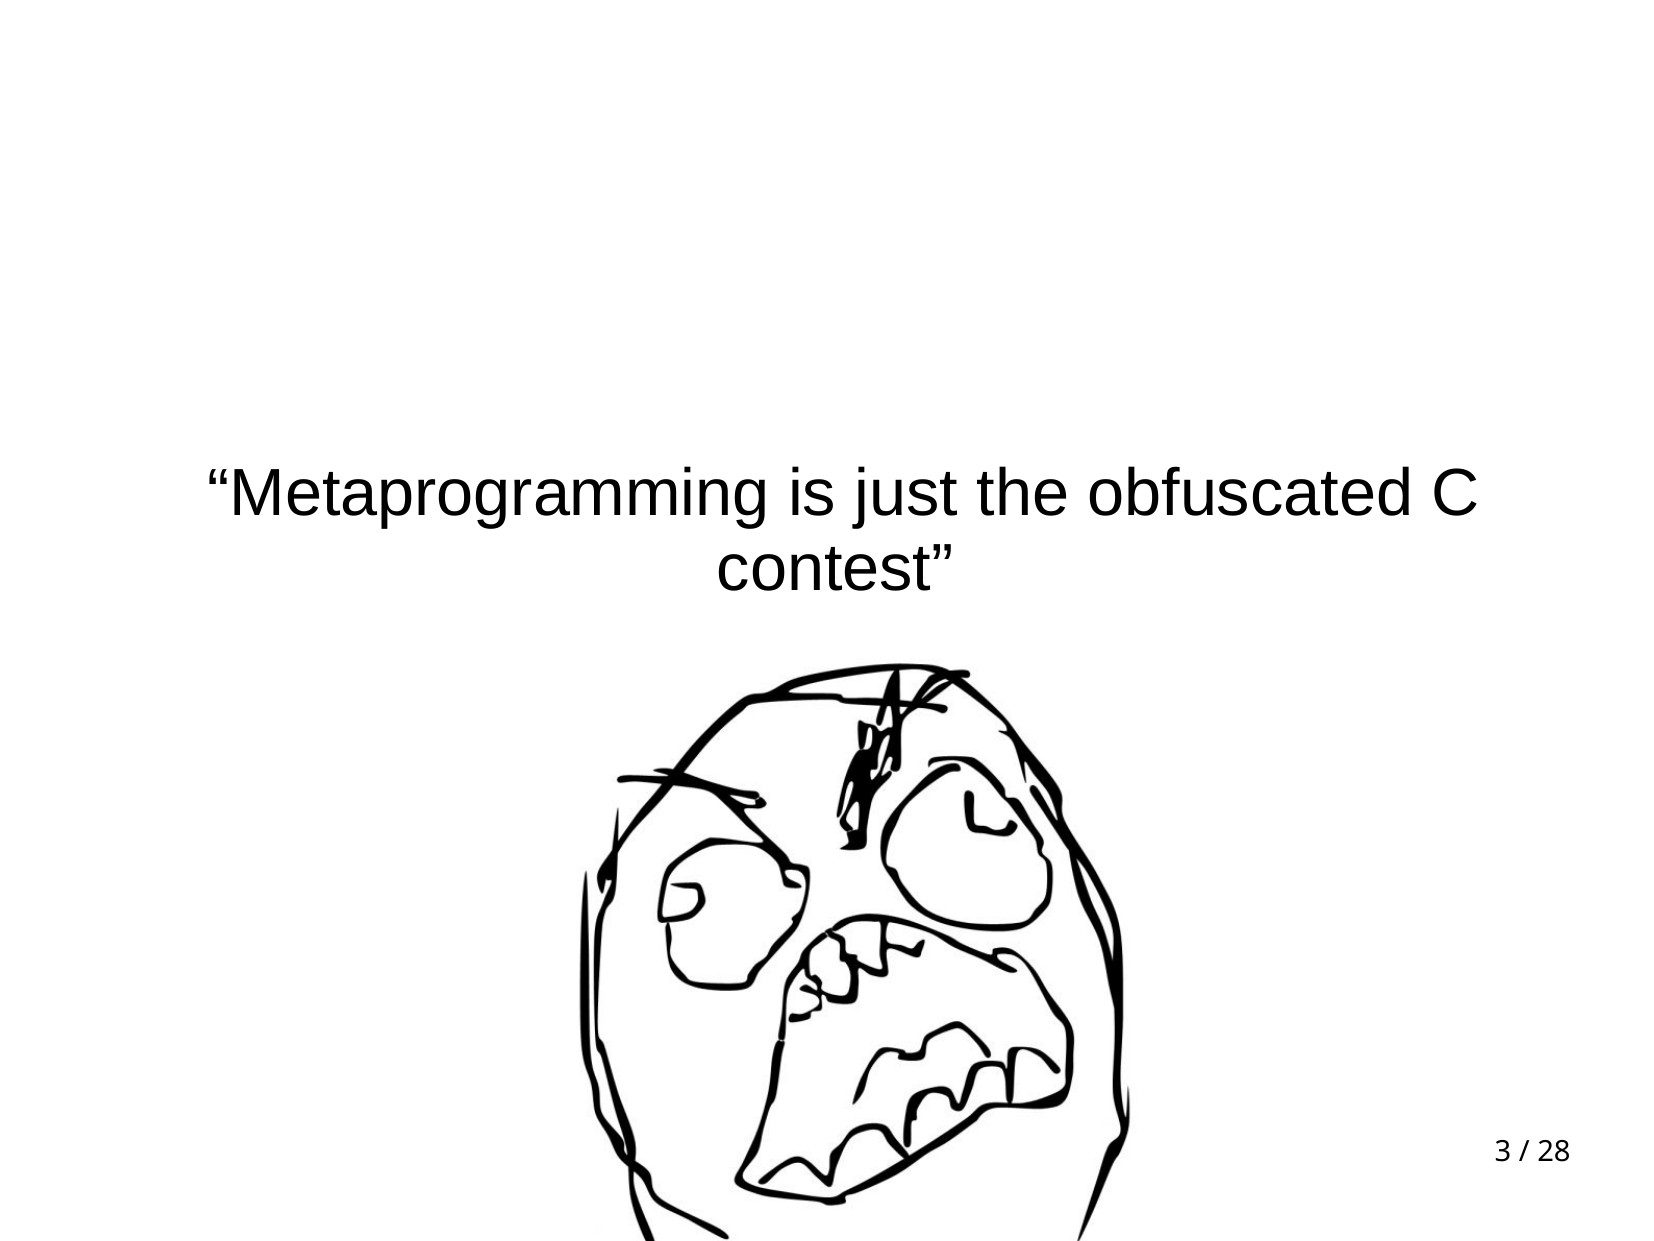

# “Metaprogramming is just the obfuscated C contest”
3